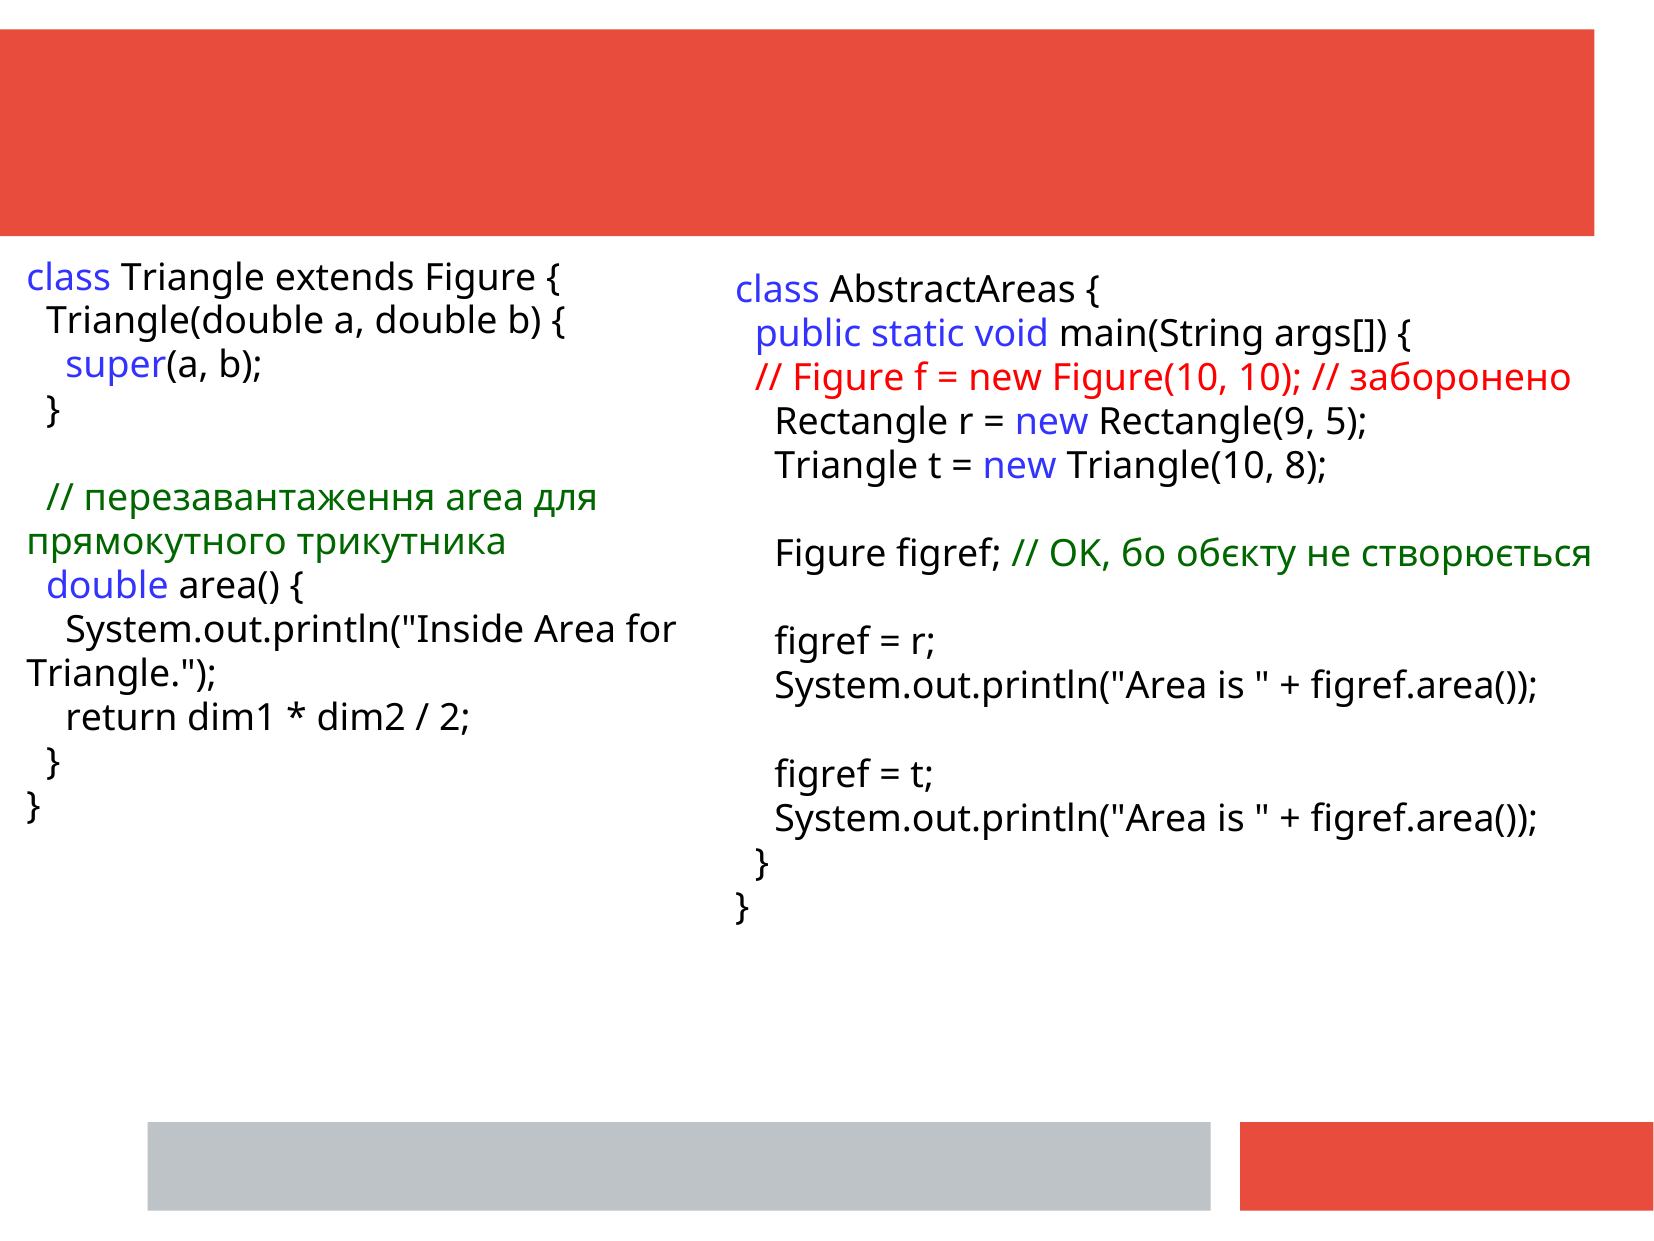

class Triangle extends Figure {
 Triangle(double a, double b) {
 super(a, b);
 }
 // перезавантаження area для прямокутного трикутника
 double area() {
 System.out.println("Inside Area for Triangle.");
 return dim1 * dim2 / 2;
 }
}
class AbstractAreas {
 public static void main(String args[]) {
 // Figure f = new Figure(10, 10); // заборонено
 Rectangle r = new Rectangle(9, 5);
 Triangle t = new Triangle(10, 8);
 Figure figref; // OK, бо обєкту не створюється
 figref = r;
 System.out.println("Area is " + figref.area());
 figref = t;
 System.out.println("Area is " + figref.area());
 }
}